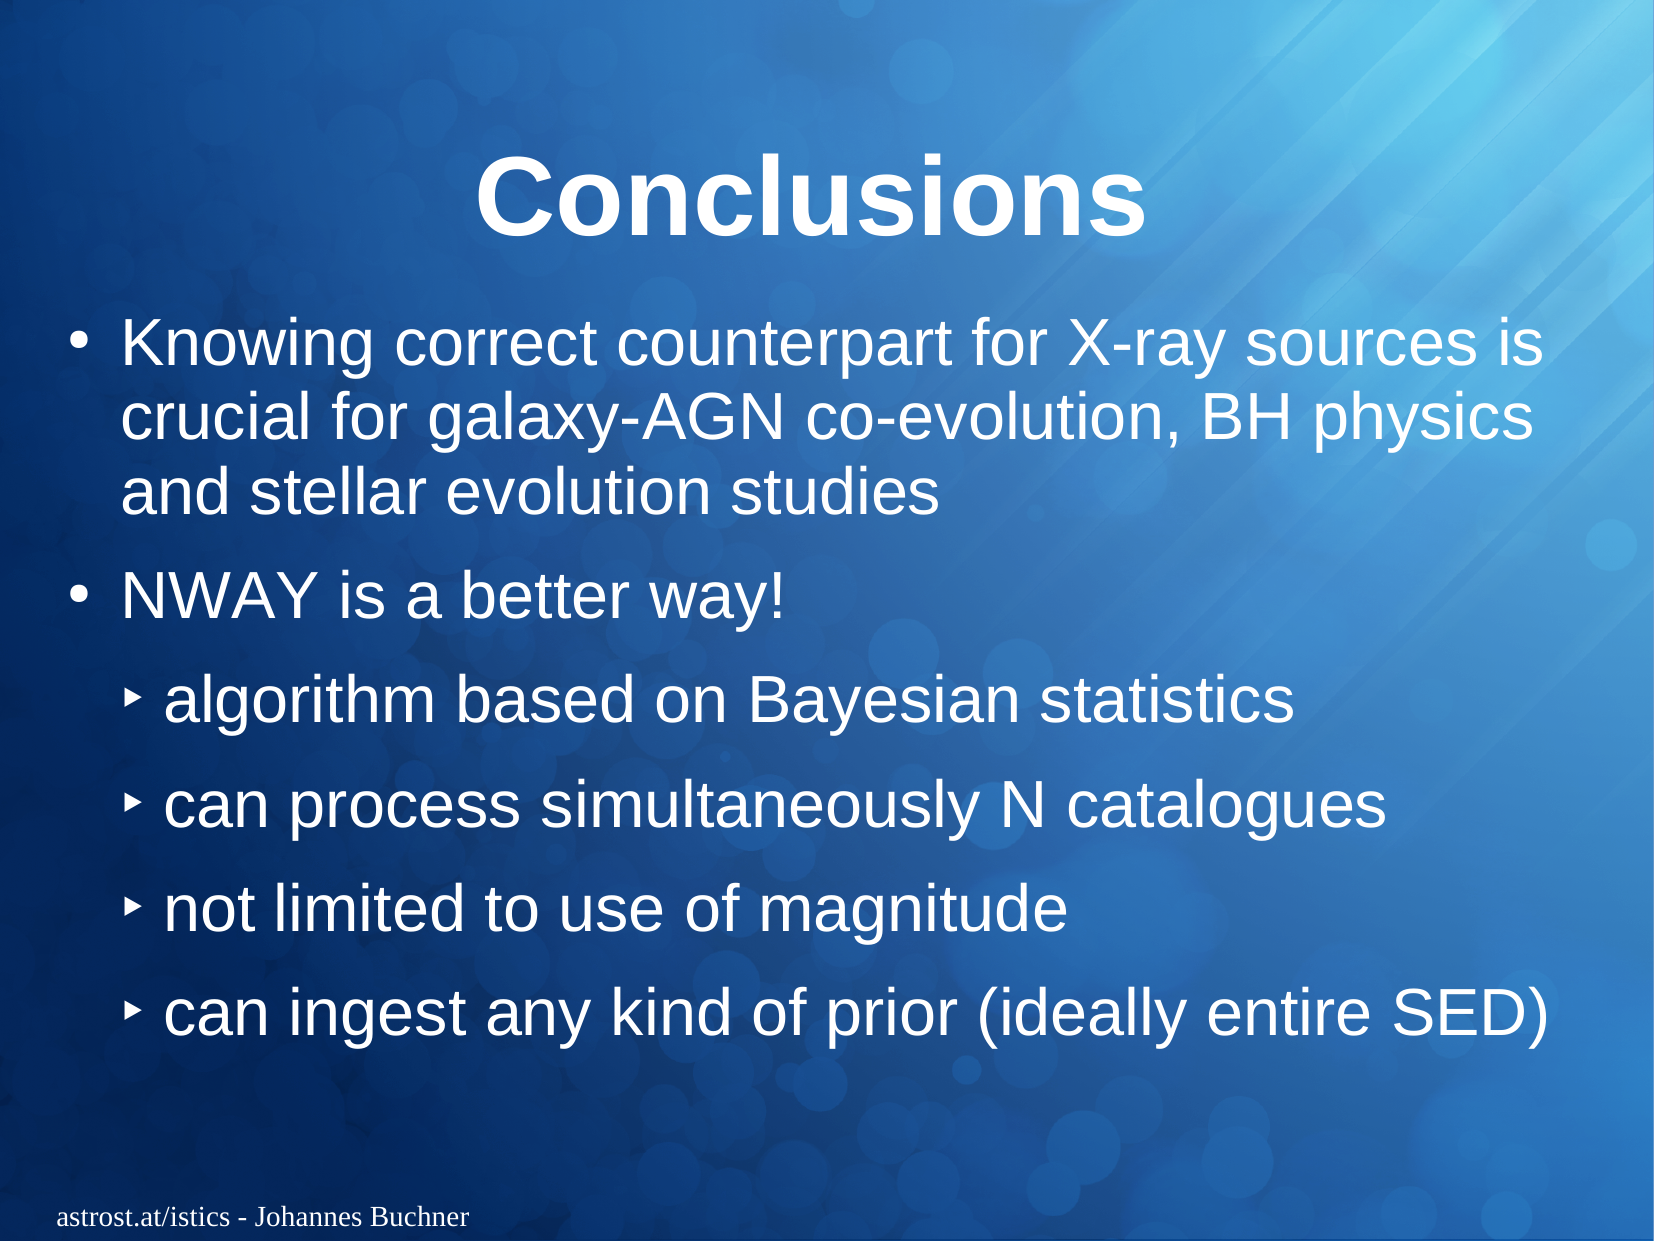

# Conclusions
Knowing correct counterpart for X-ray sources is crucial for galaxy-AGN co-evolution, BH physics and stellar evolution studies
NWAY is a better way!
‣ algorithm based on Bayesian statistics
‣ can process simultaneously N catalogues
‣ not limited to use of magnitude
‣ can ingest any kind of prior (ideally entire SED)
astrost.at/istics - Johannes Buchner